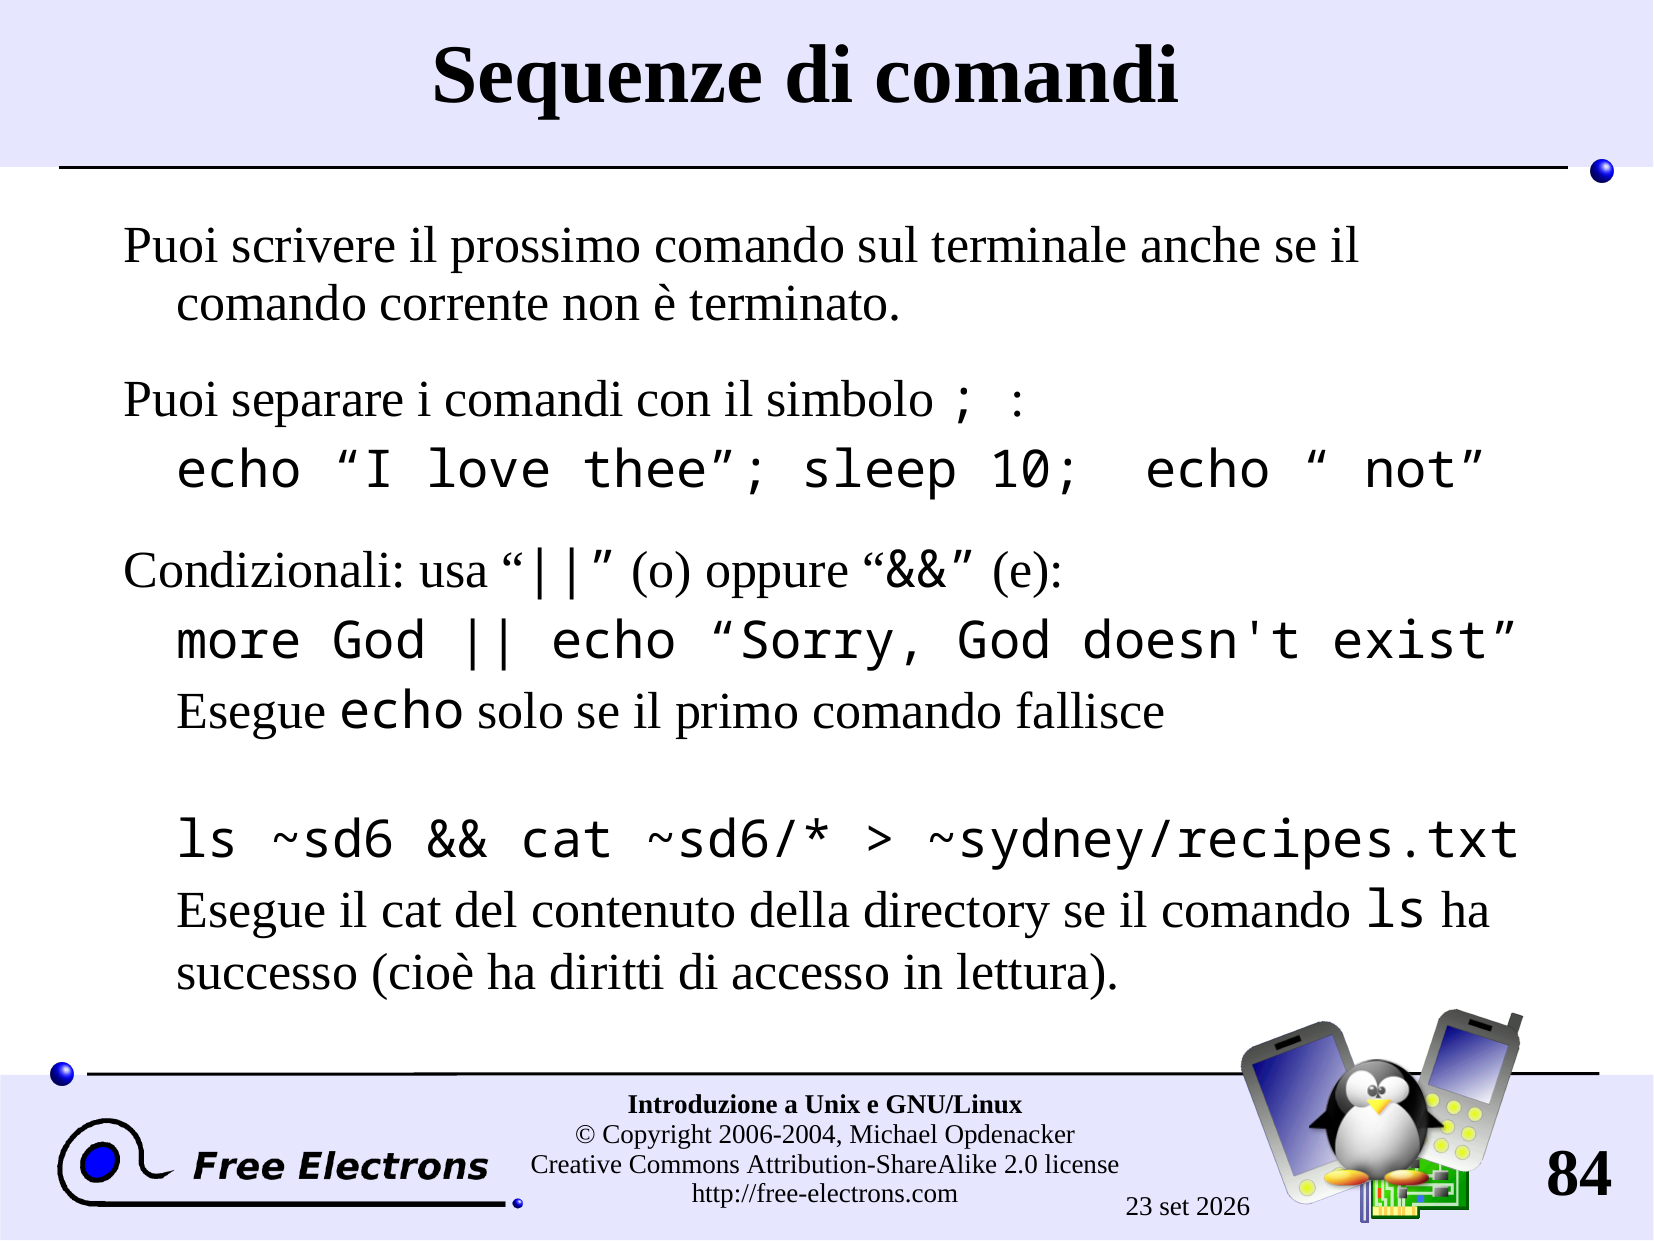

# Sequenze di comandi
Puoi scrivere il prossimo comando sul terminale anche se il comando corrente non è terminato.
Puoi separare i comandi con il simbolo ; :
echo “I love thee”; sleep 10; echo “ not”
Condizionali: usa “||” (o) oppure “&&” (e):
more God || echo “Sorry, God doesn't exist”
Esegue echo solo se il primo comando fallisce
ls ~sd6 && cat ~sd6/* > ~sydney/recipes.txt
Esegue il cat del contenuto della directory se il comando ls ha successo (cioè ha diritti di accesso in lettura).